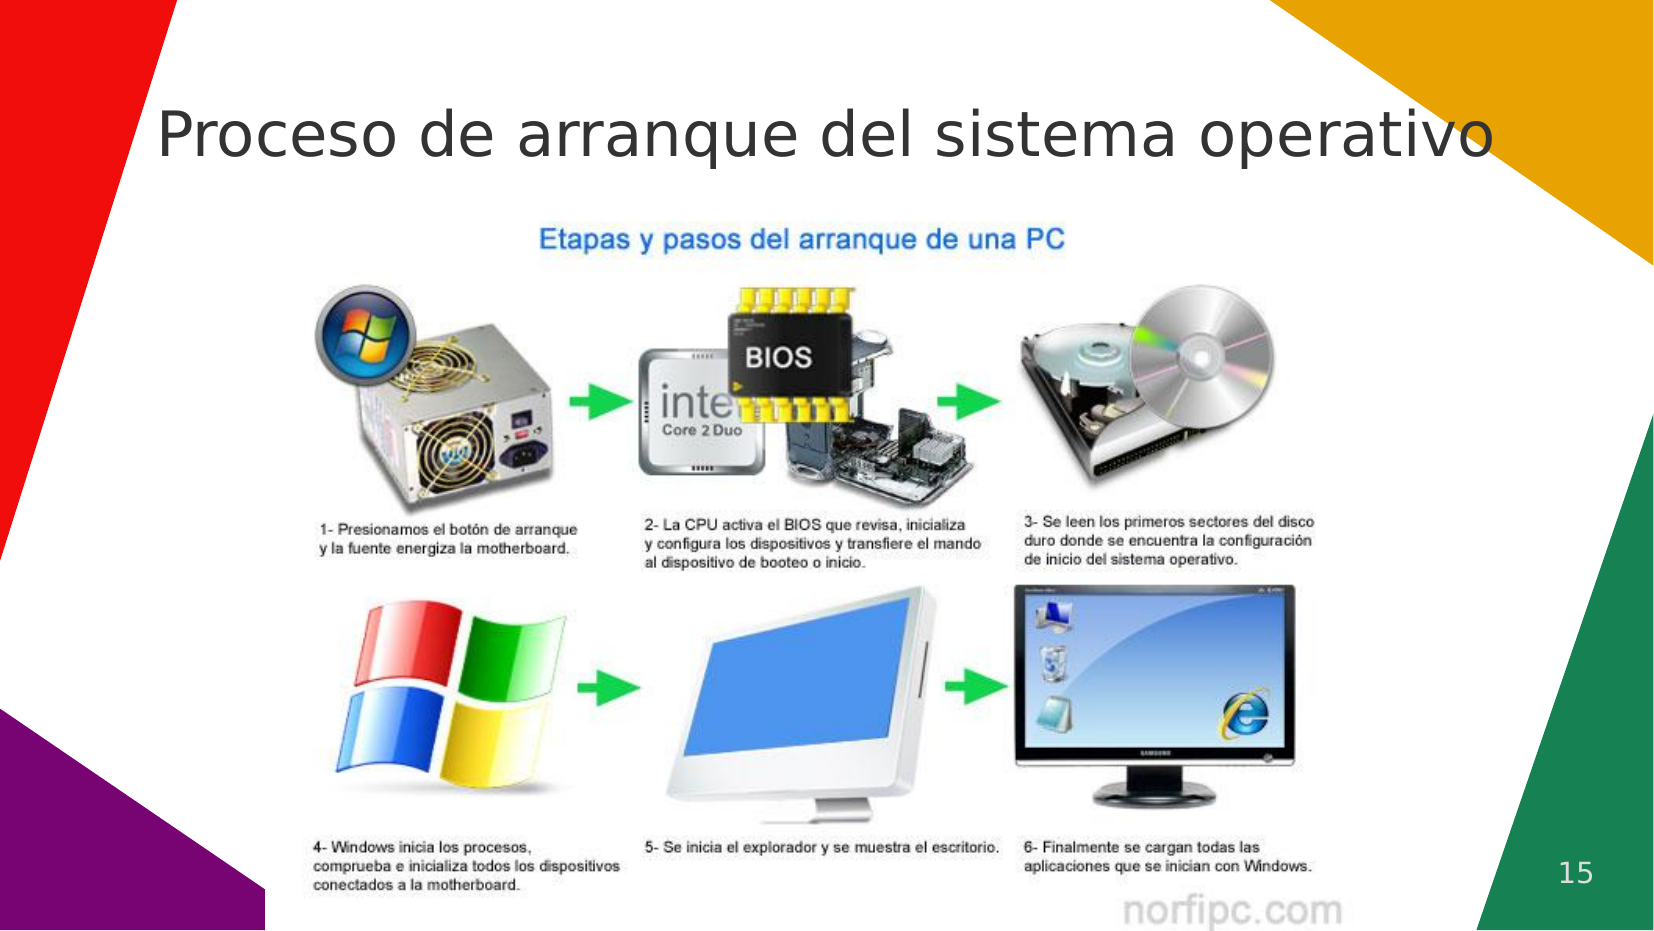

# Proceso de arranque del sistema operativo
15